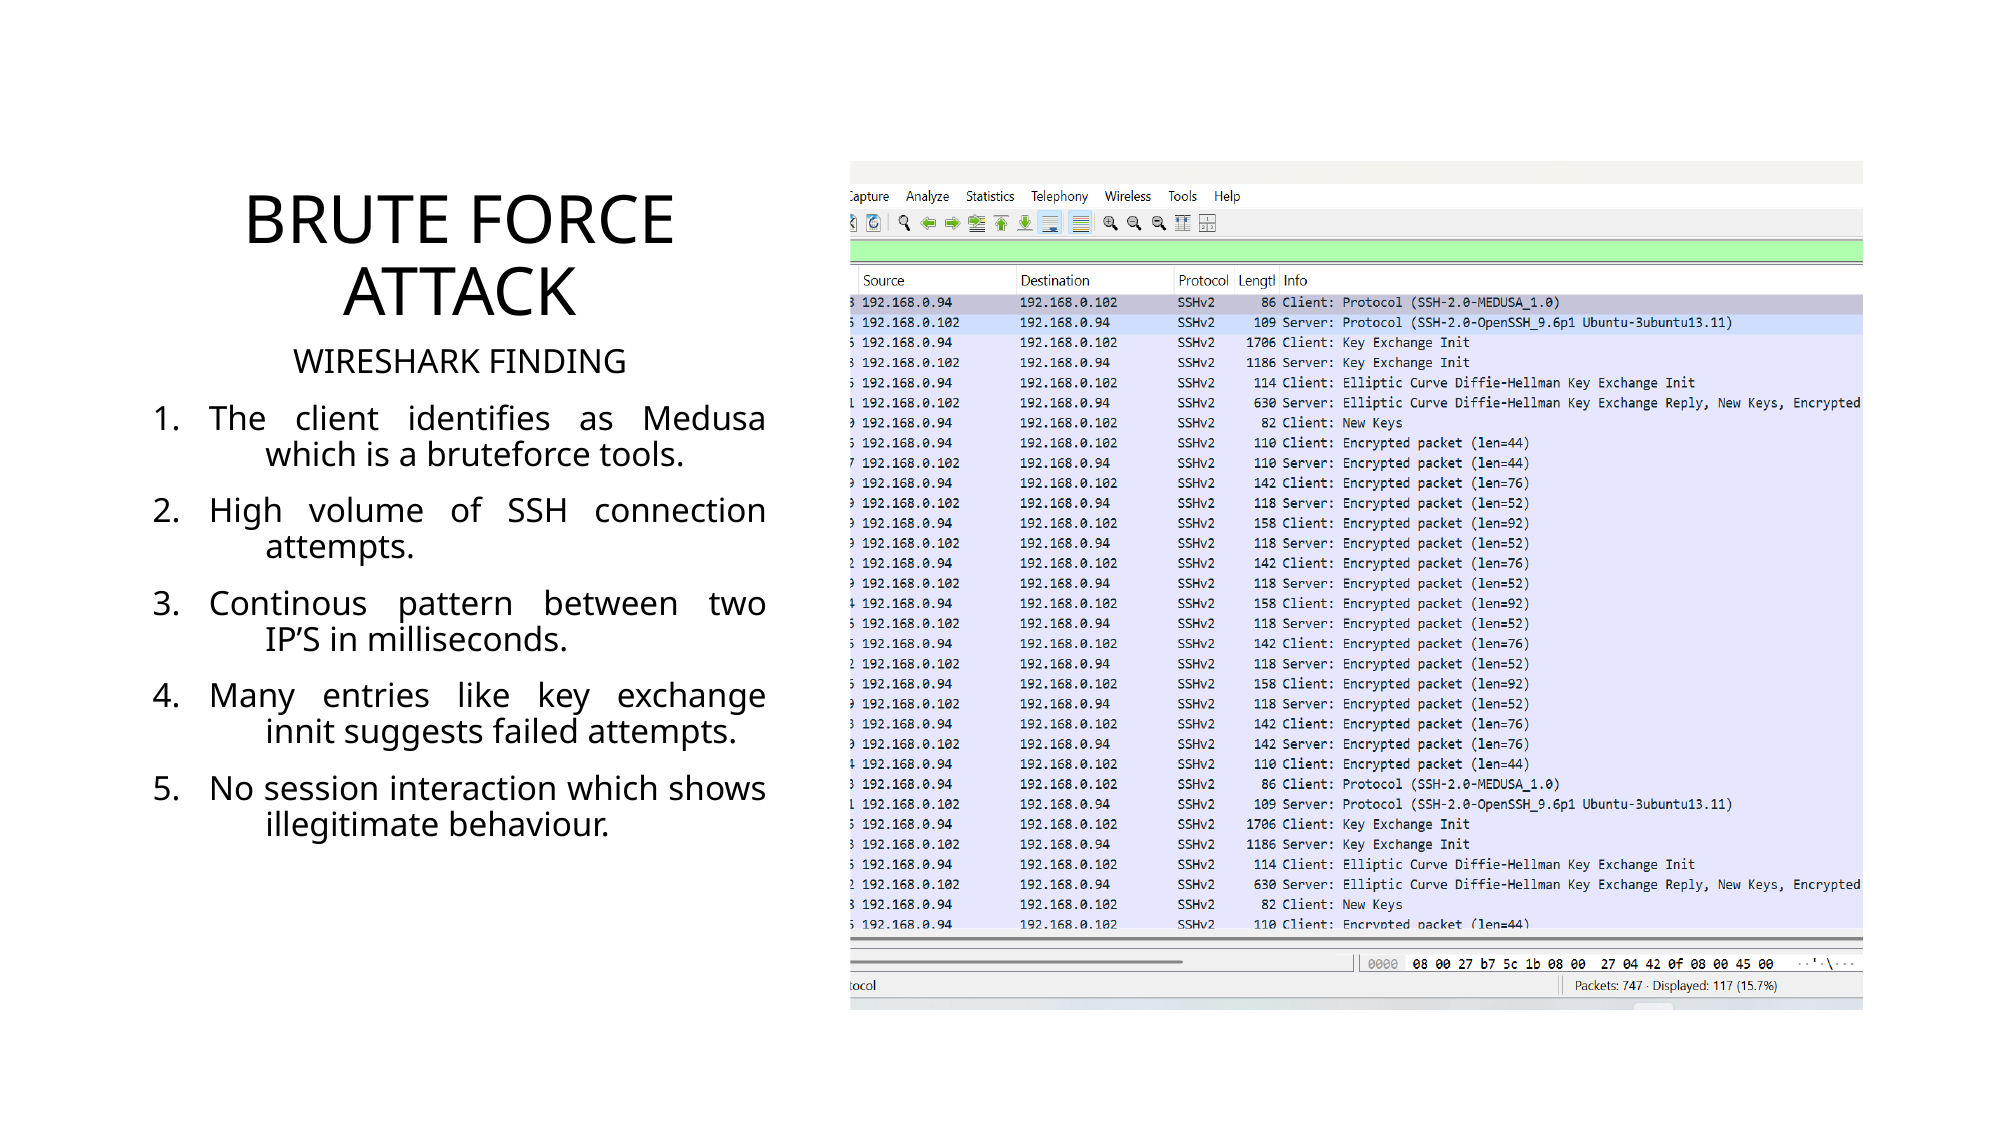

# BRUTE FORCE ATTACK
WIRESHARK FINDING
The client identifies as Medusa which is a bruteforce tools.
High volume of SSH connection attempts.
Continous pattern between two IP’S in milliseconds.
Many entries like key exchange innit suggests failed attempts.
No session interaction which shows illegitimate behaviour.